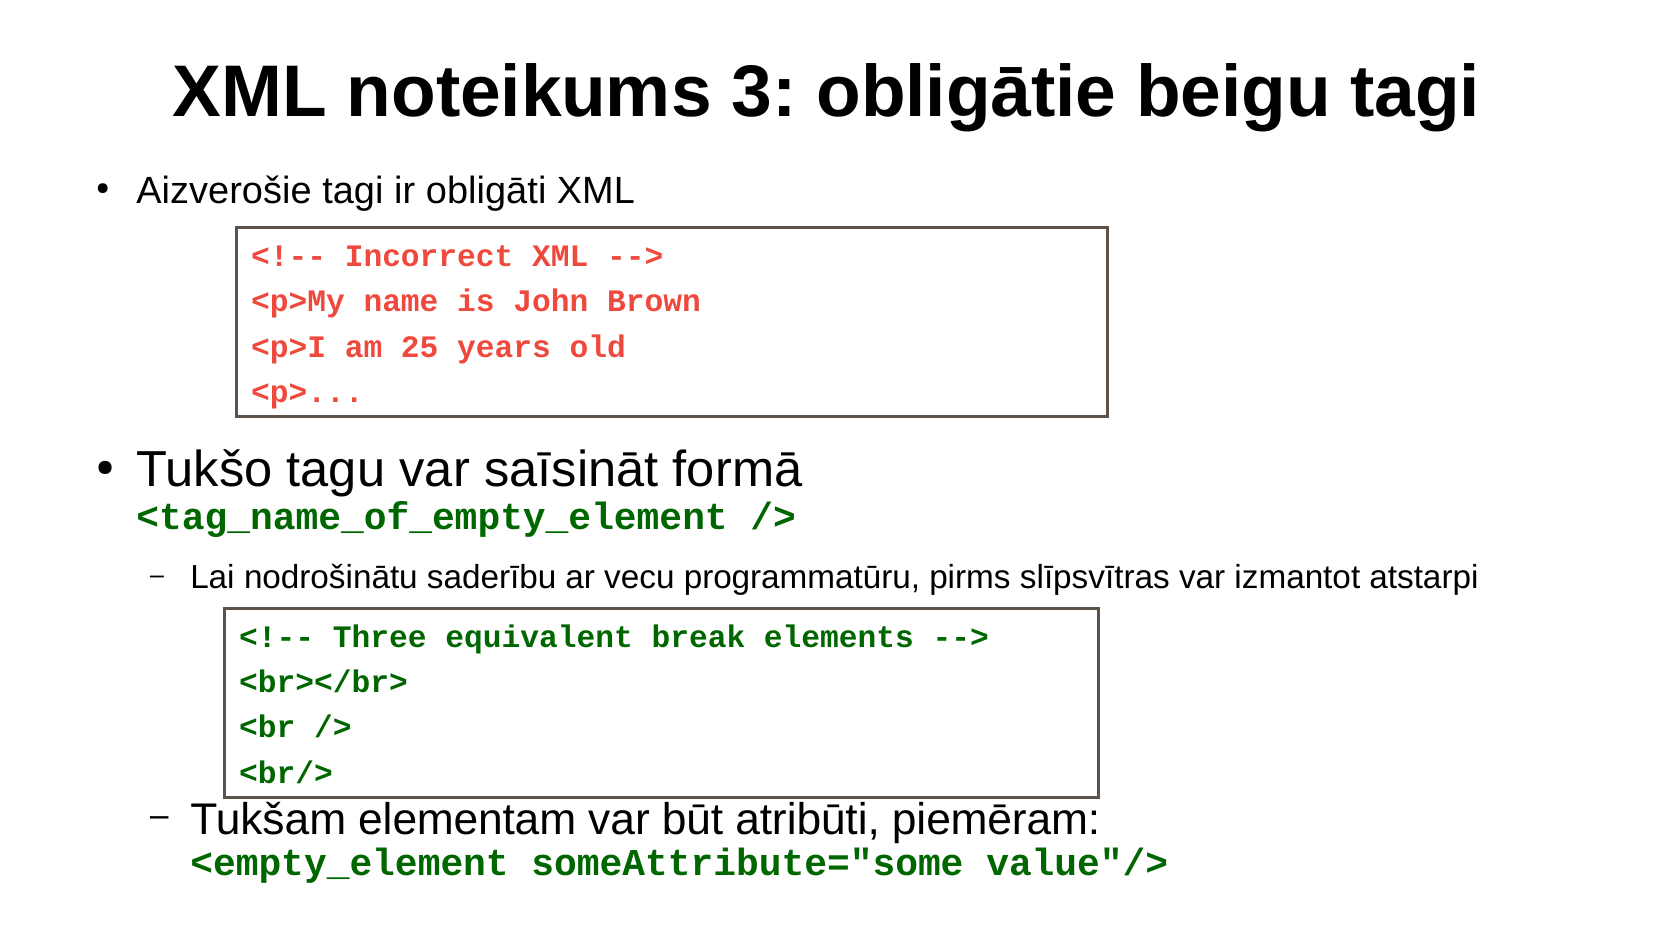

# XML noteikums 3: obligātie beigu tagi
Aizverošie tagi ir obligāti XML
Tukšo tagu var saīsināt formā
<tag_name_of_empty_element />
Lai nodrošinātu saderību ar vecu programmatūru, pirms slīpsvītras var izmantot atstarpi
Tukšam elementam var būt atribūti, piemēram:
<empty_element someAttribute="some value"/>
<!-- Incorrect XML -->
<p>My name is John Brown
<p>I am 25 years old
<p>...
<!-- Three equivalent break elements -->
<br></br>
<br />
<br/>